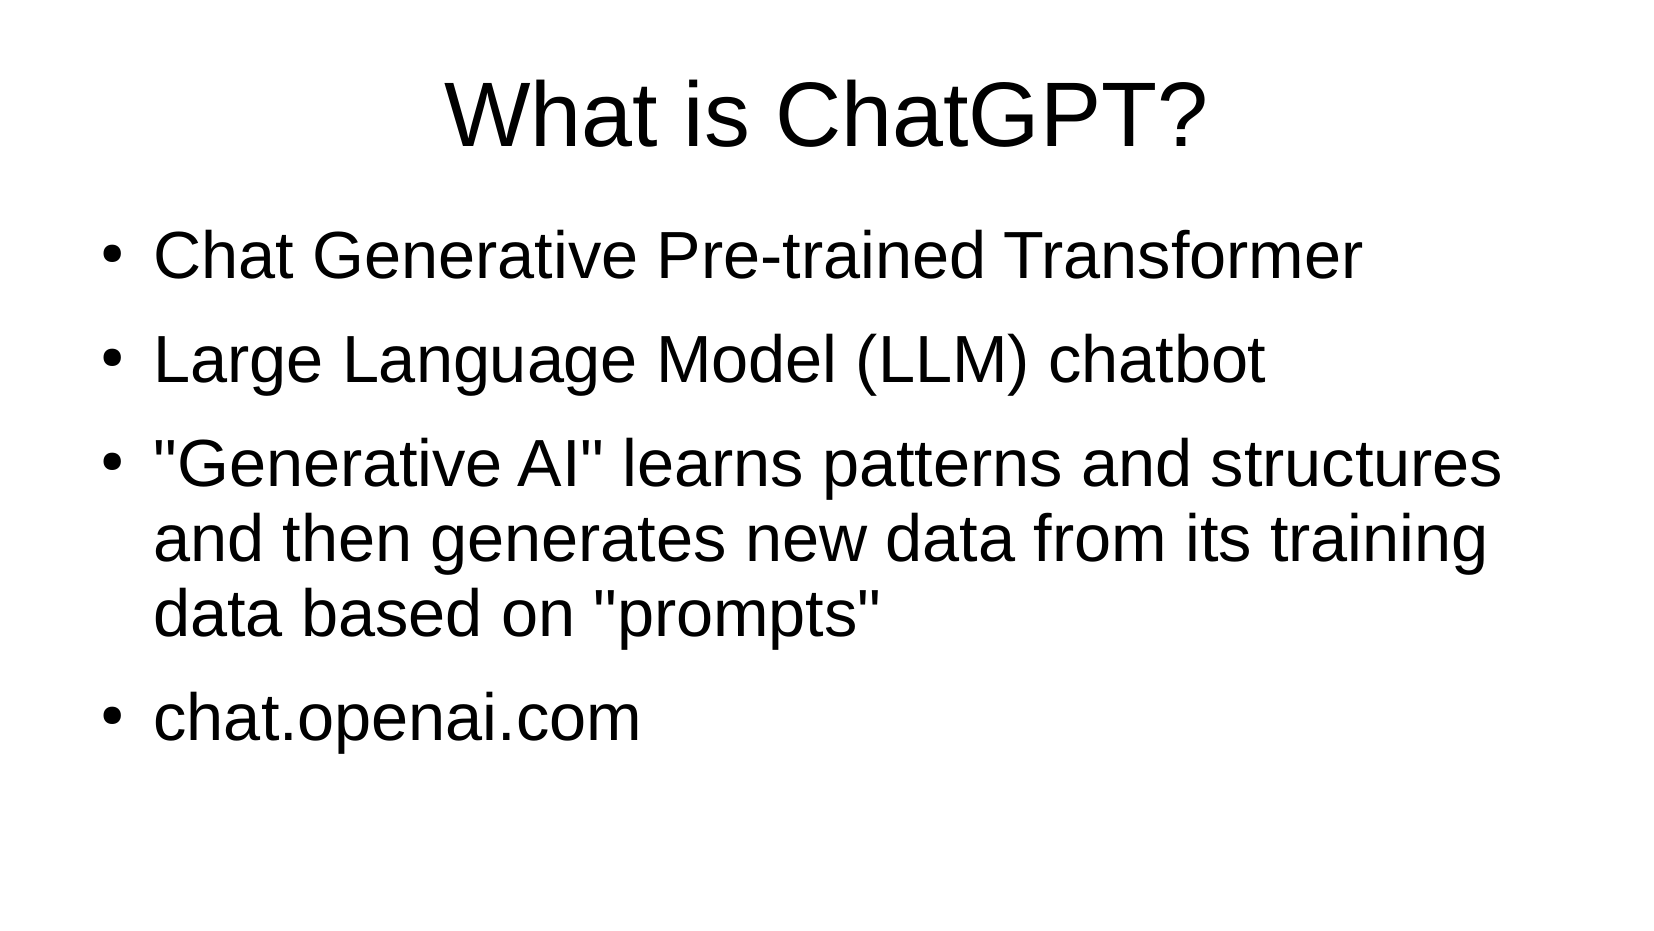

# What is ChatGPT?
Chat Generative Pre-trained Transformer
Large Language Model (LLM) chatbot
"Generative AI" learns patterns and structures and then generates new data from its training data based on "prompts"
chat.openai.com